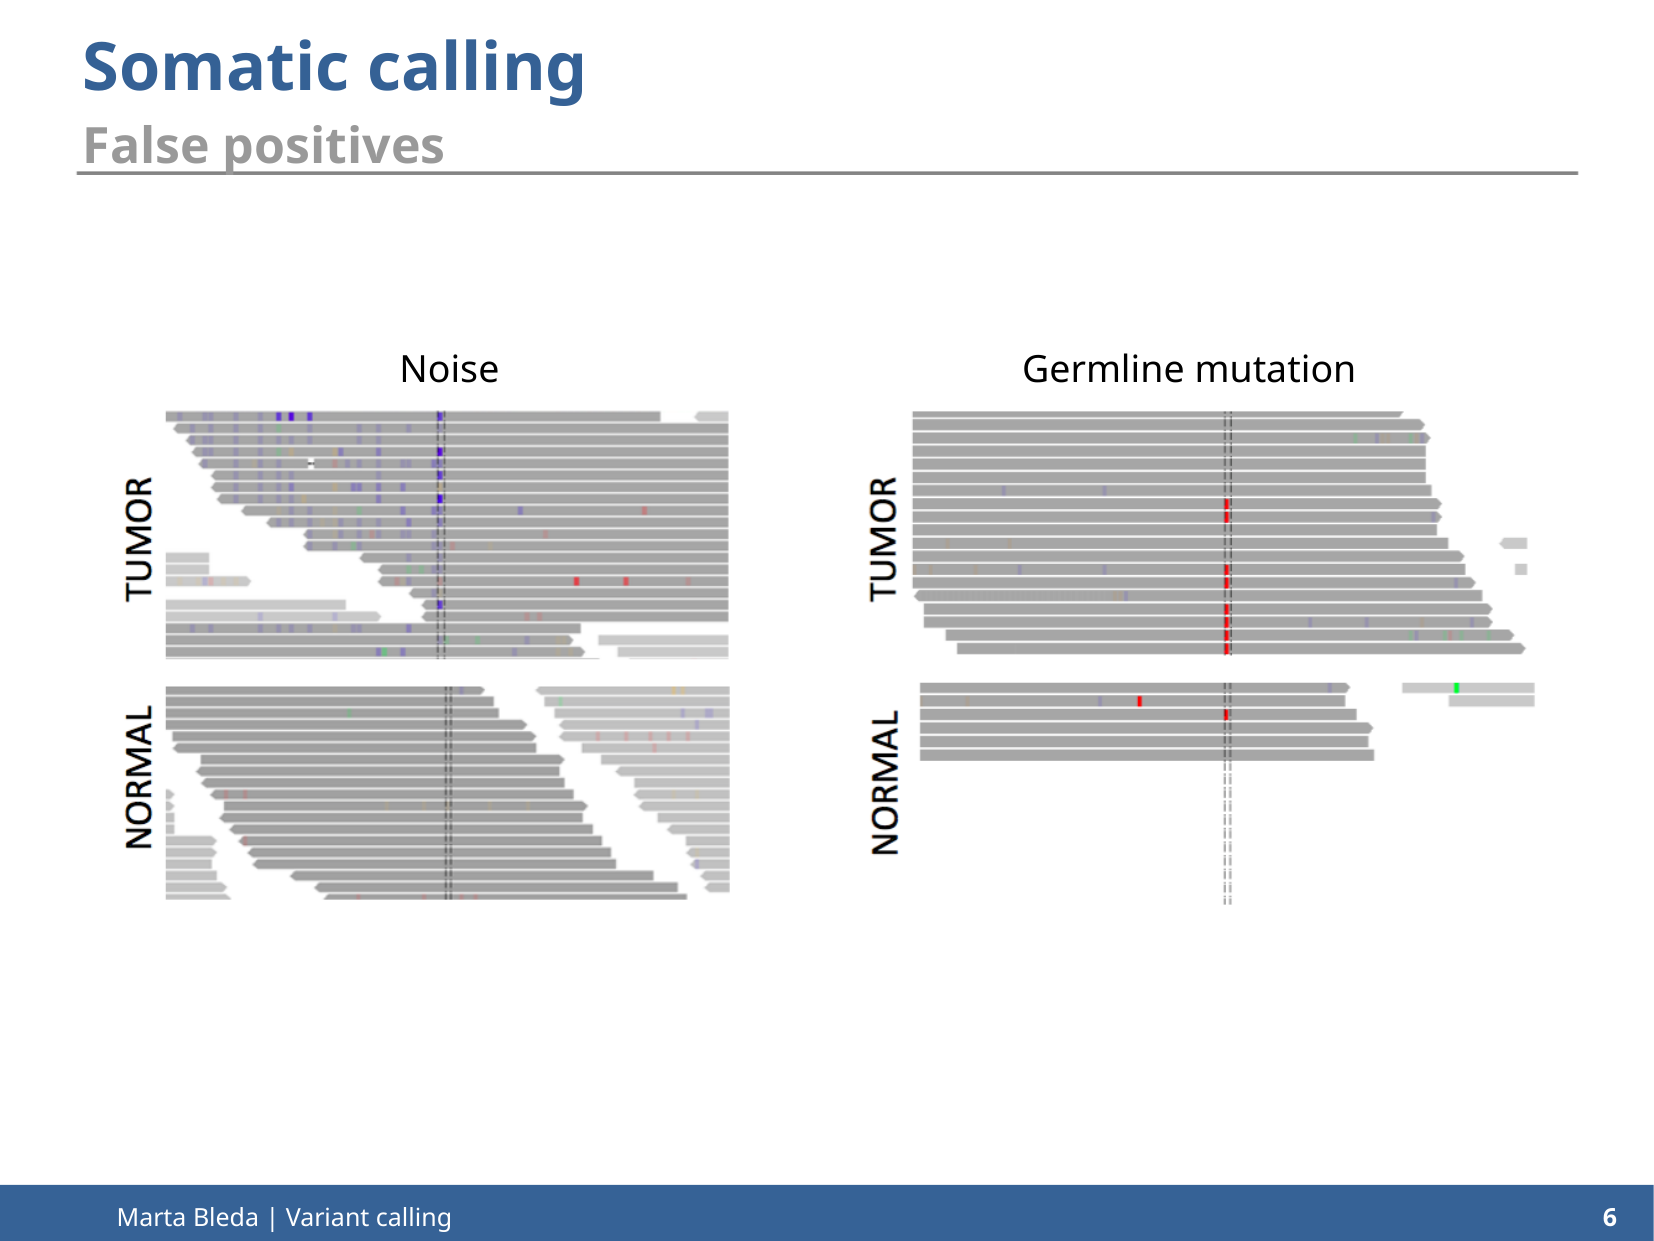

# Somatic calling False positives
Noise
Germline mutation
Marta Bleda | Variant calling
6